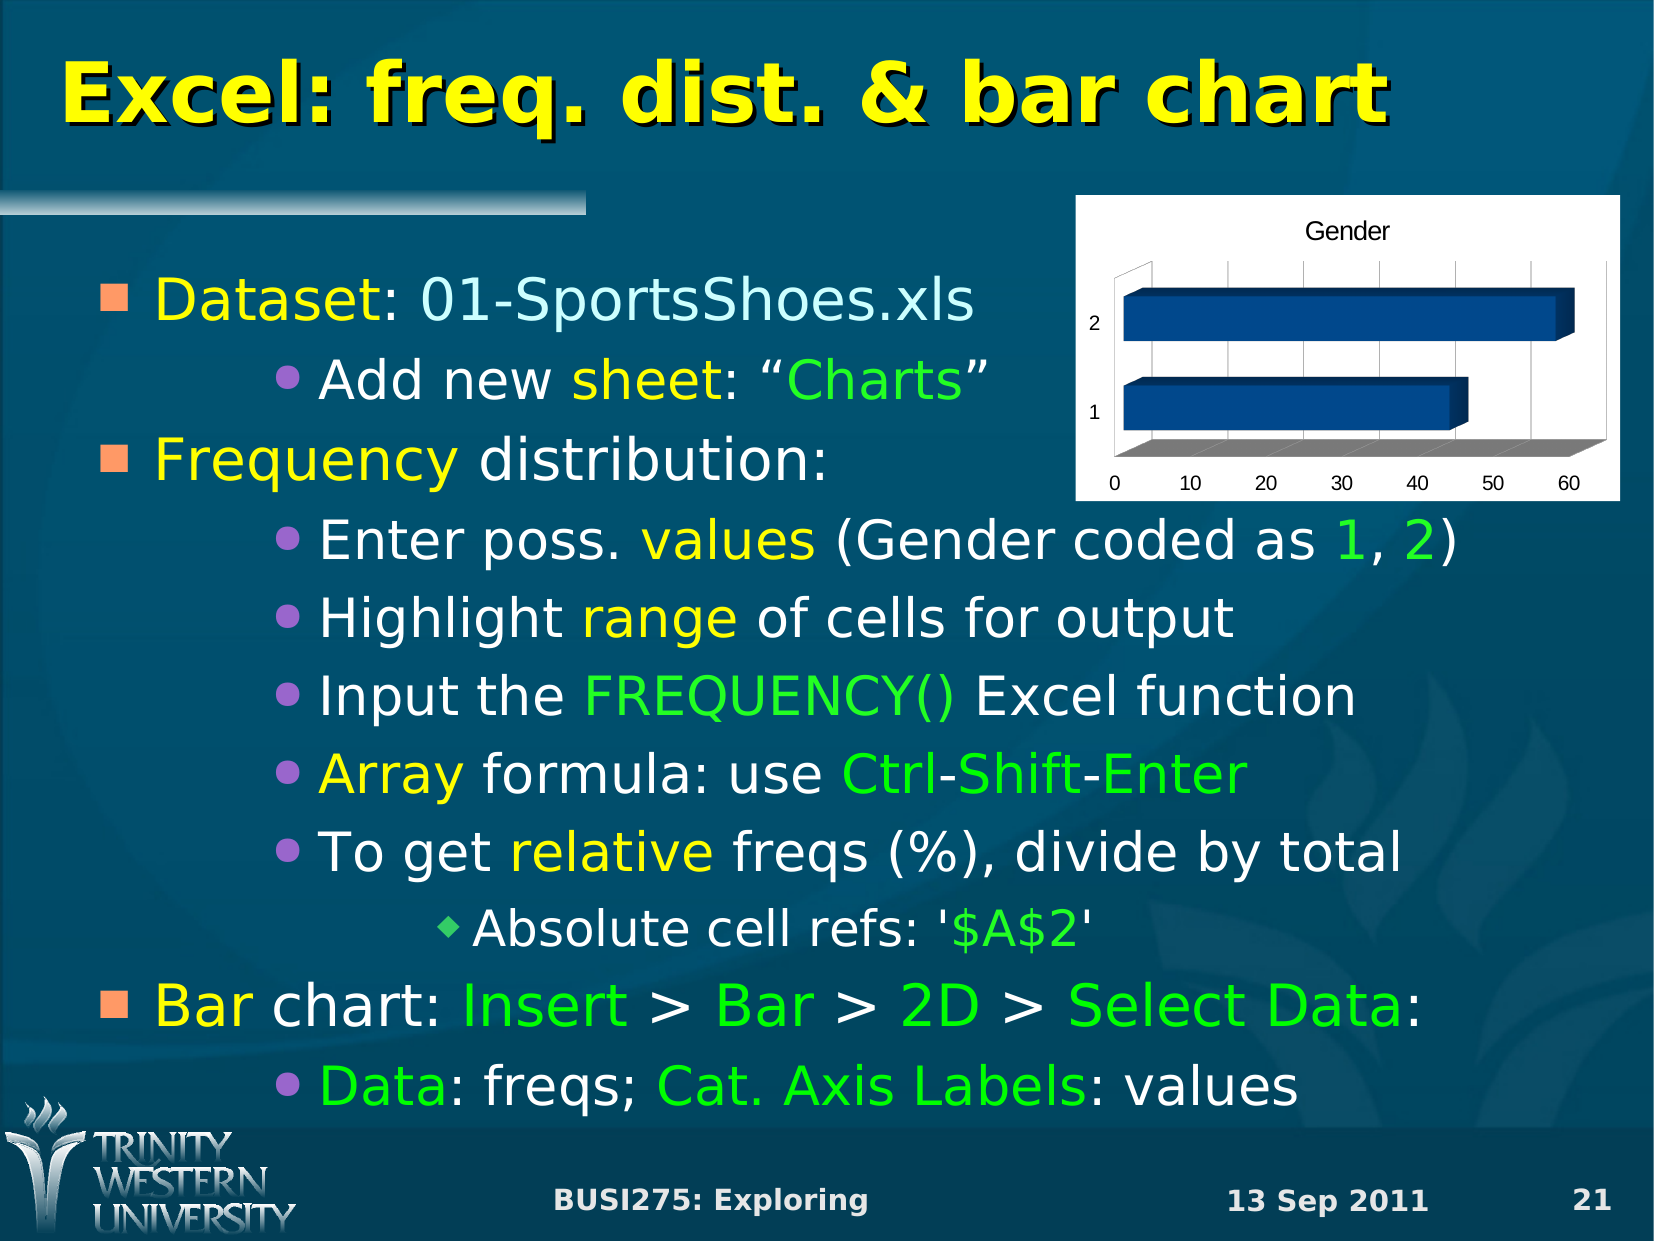

# Excel: freq. dist. & bar chart
[unsupported chart]
Dataset: 01-SportsShoes.xls
Add new sheet: “Charts”
Frequency distribution:
Enter poss. values (Gender coded as 1, 2)
Highlight range of cells for output
Input the FREQUENCY() Excel function
Array formula: use Ctrl-Shift-Enter
To get relative freqs (%), divide by total
Absolute cell refs: '$A$2'
Bar chart: Insert > Bar > 2D > Select Data:
Data: freqs; Cat. Axis Labels: values
BUSI275: Exploring
13 Sep 2011
21